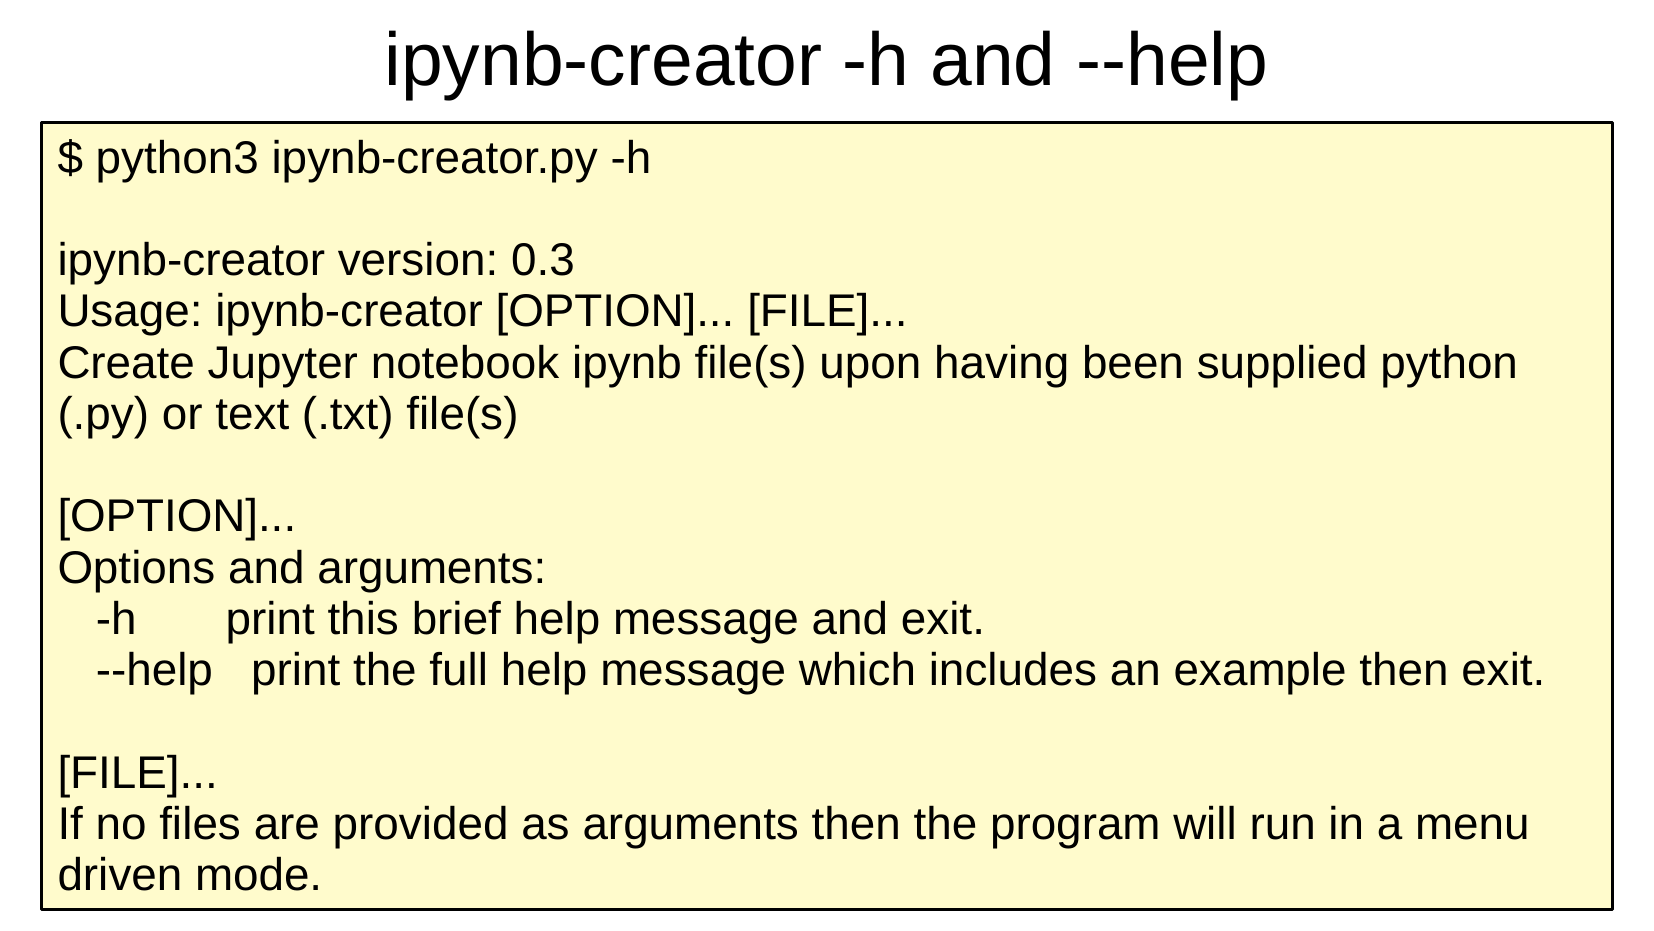

# ipynb-creator -h and --help
$ python3 ipynb-creator.py -h
ipynb-creator version: 0.3
Usage: ipynb-creator [OPTION]... [FILE]...
Create Jupyter notebook ipynb file(s) upon having been supplied python (.py) or text (.txt) file(s)
[OPTION]...
Options and arguments:
 -h print this brief help message and exit.
 --help print the full help message which includes an example then exit.
[FILE]...
If no files are provided as arguments then the program will run in a menu
driven mode.